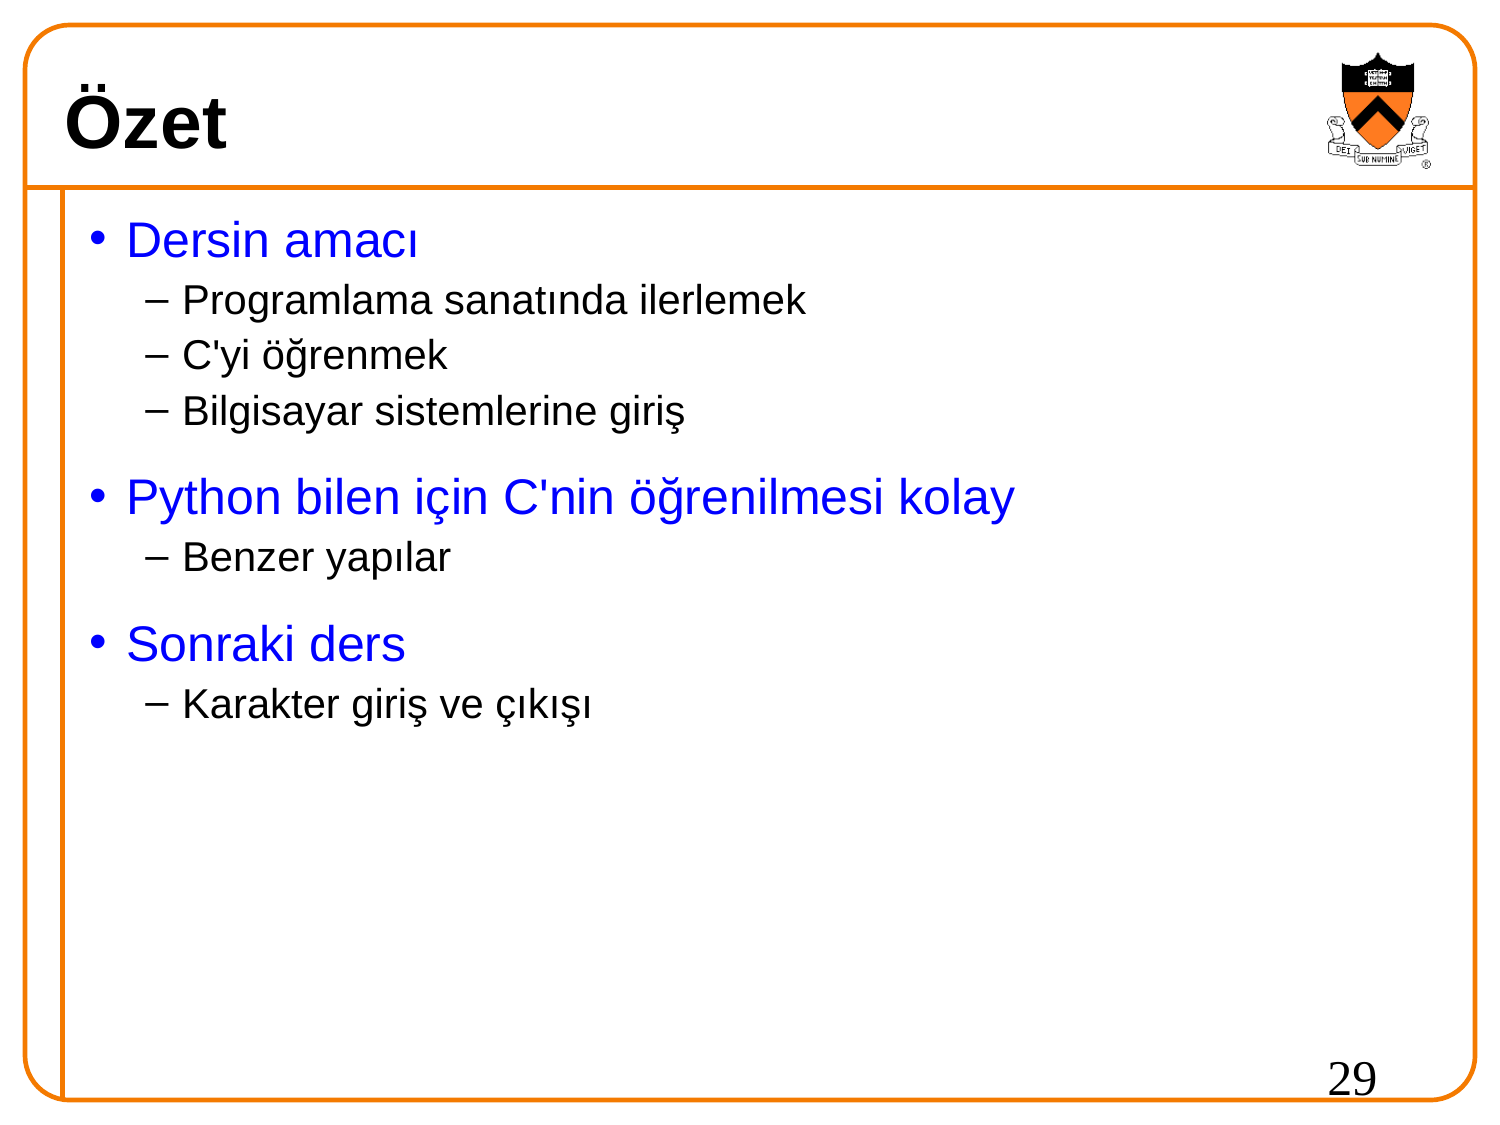

# Özet
Dersin amacı
Programlama sanatında ilerlemek
C'yi öğrenmek
Bilgisayar sistemlerine giriş
Python bilen için C'nin öğrenilmesi kolay
Benzer yapılar
Sonraki ders
Karakter giriş ve çıkışı
29